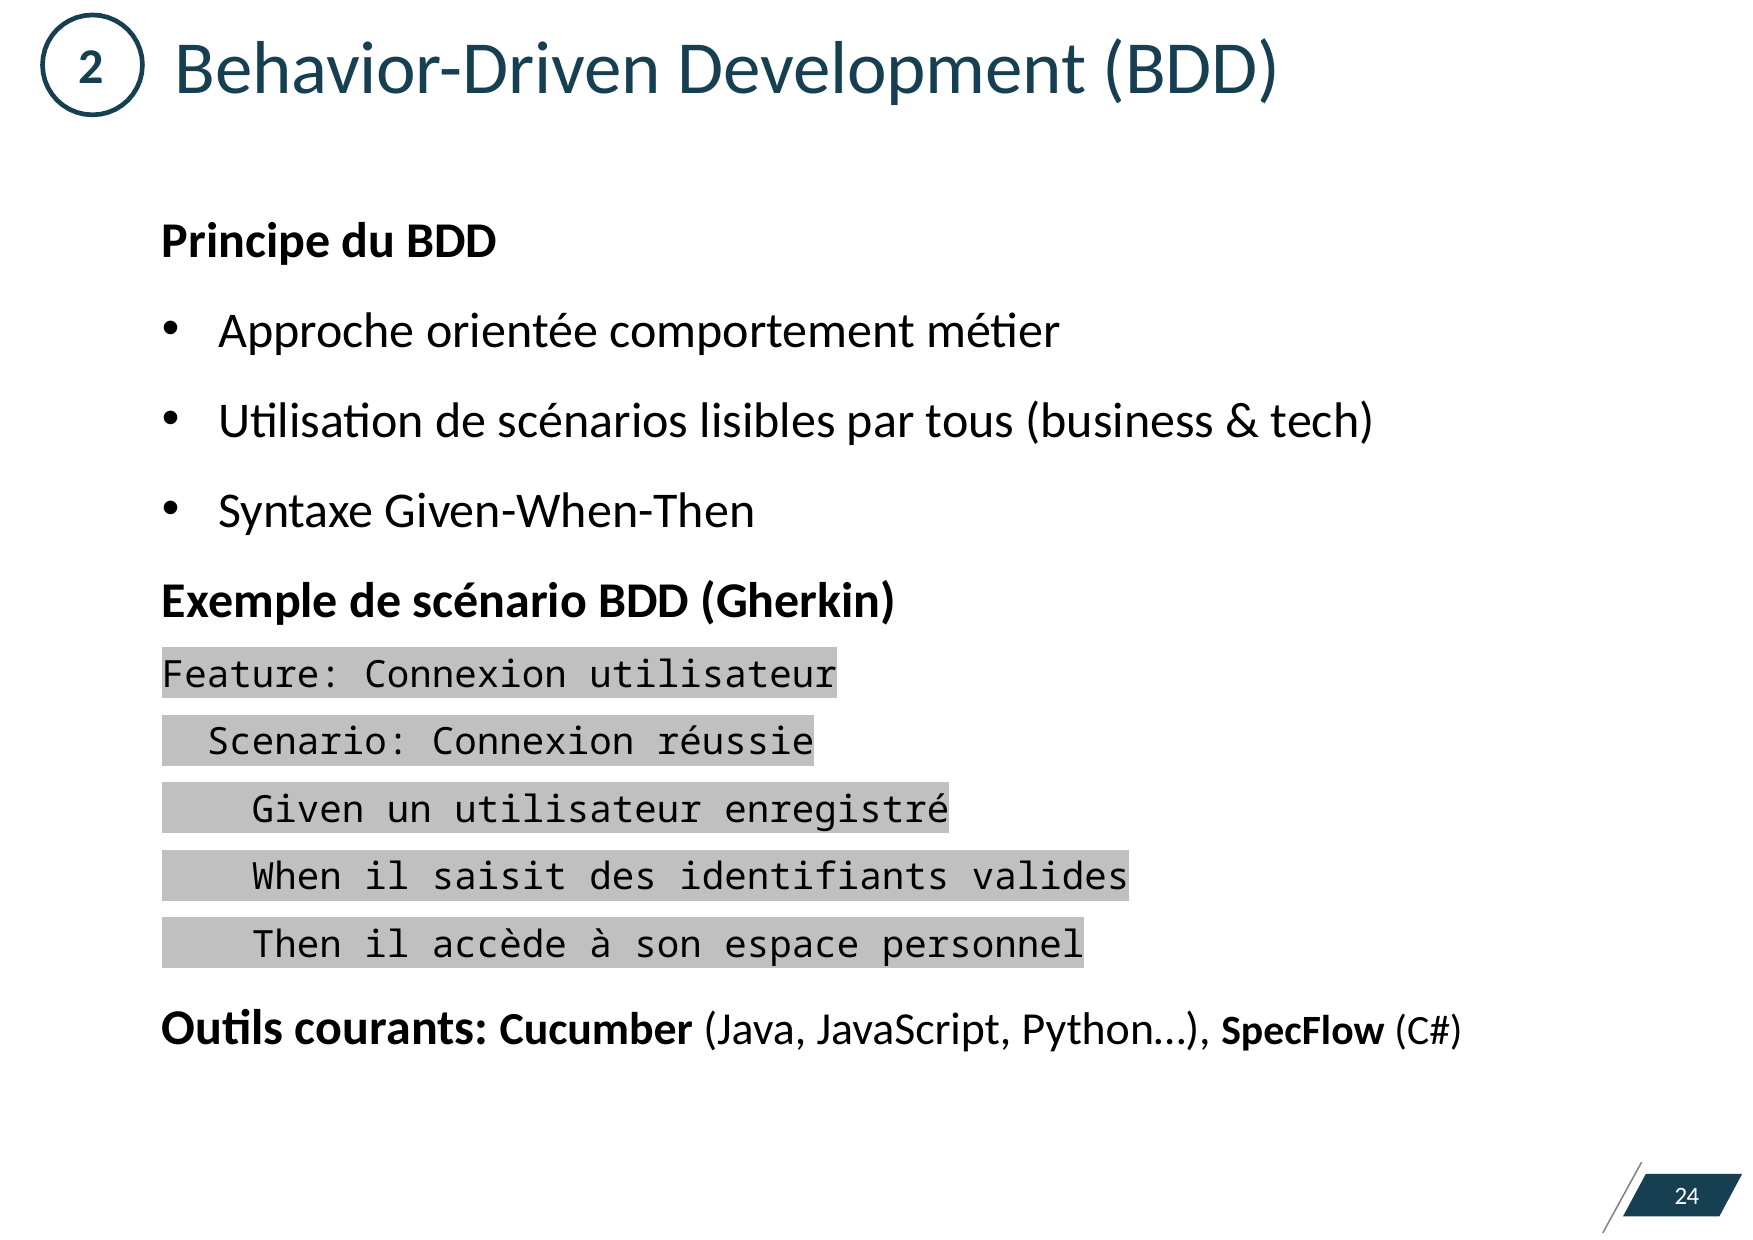

# Behavior-Driven Development (BDD)
2
Principe du BDD
Approche orientée comportement métier
Utilisation de scénarios lisibles par tous (business & tech)
Syntaxe Given-When-Then
Exemple de scénario BDD (Gherkin)
Feature: Connexion utilisateur
 Scenario: Connexion réussie
 Given un utilisateur enregistré
 When il saisit des identifiants valides
 Then il accède à son espace personnel
Outils courants: Cucumber (Java, JavaScript, Python…), SpecFlow (C#)